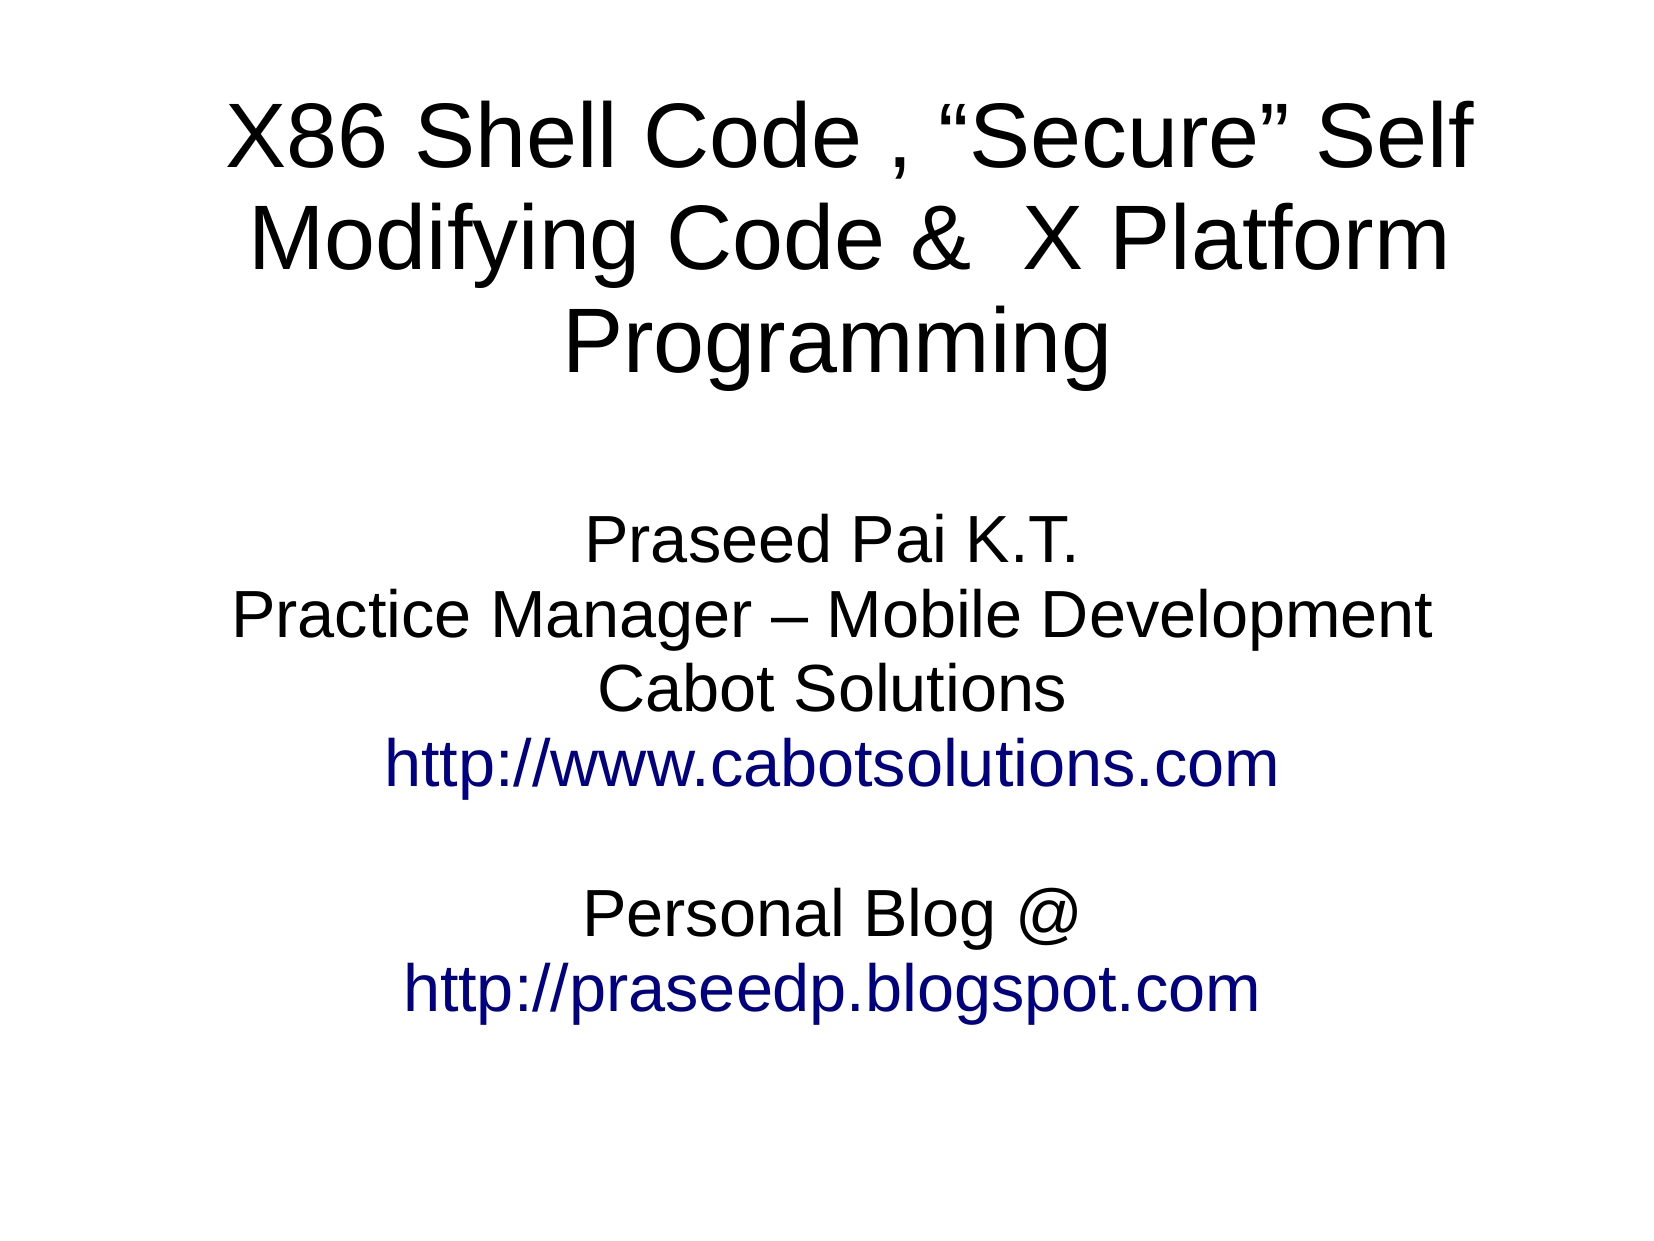

# X86 Shell Code , “Secure” Self Modifying Code & X Platform Programming
Praseed Pai K.T.
Practice Manager – Mobile Development
Cabot Solutions
http://www.cabotsolutions.com
Personal Blog @
http://praseedp.blogspot.com